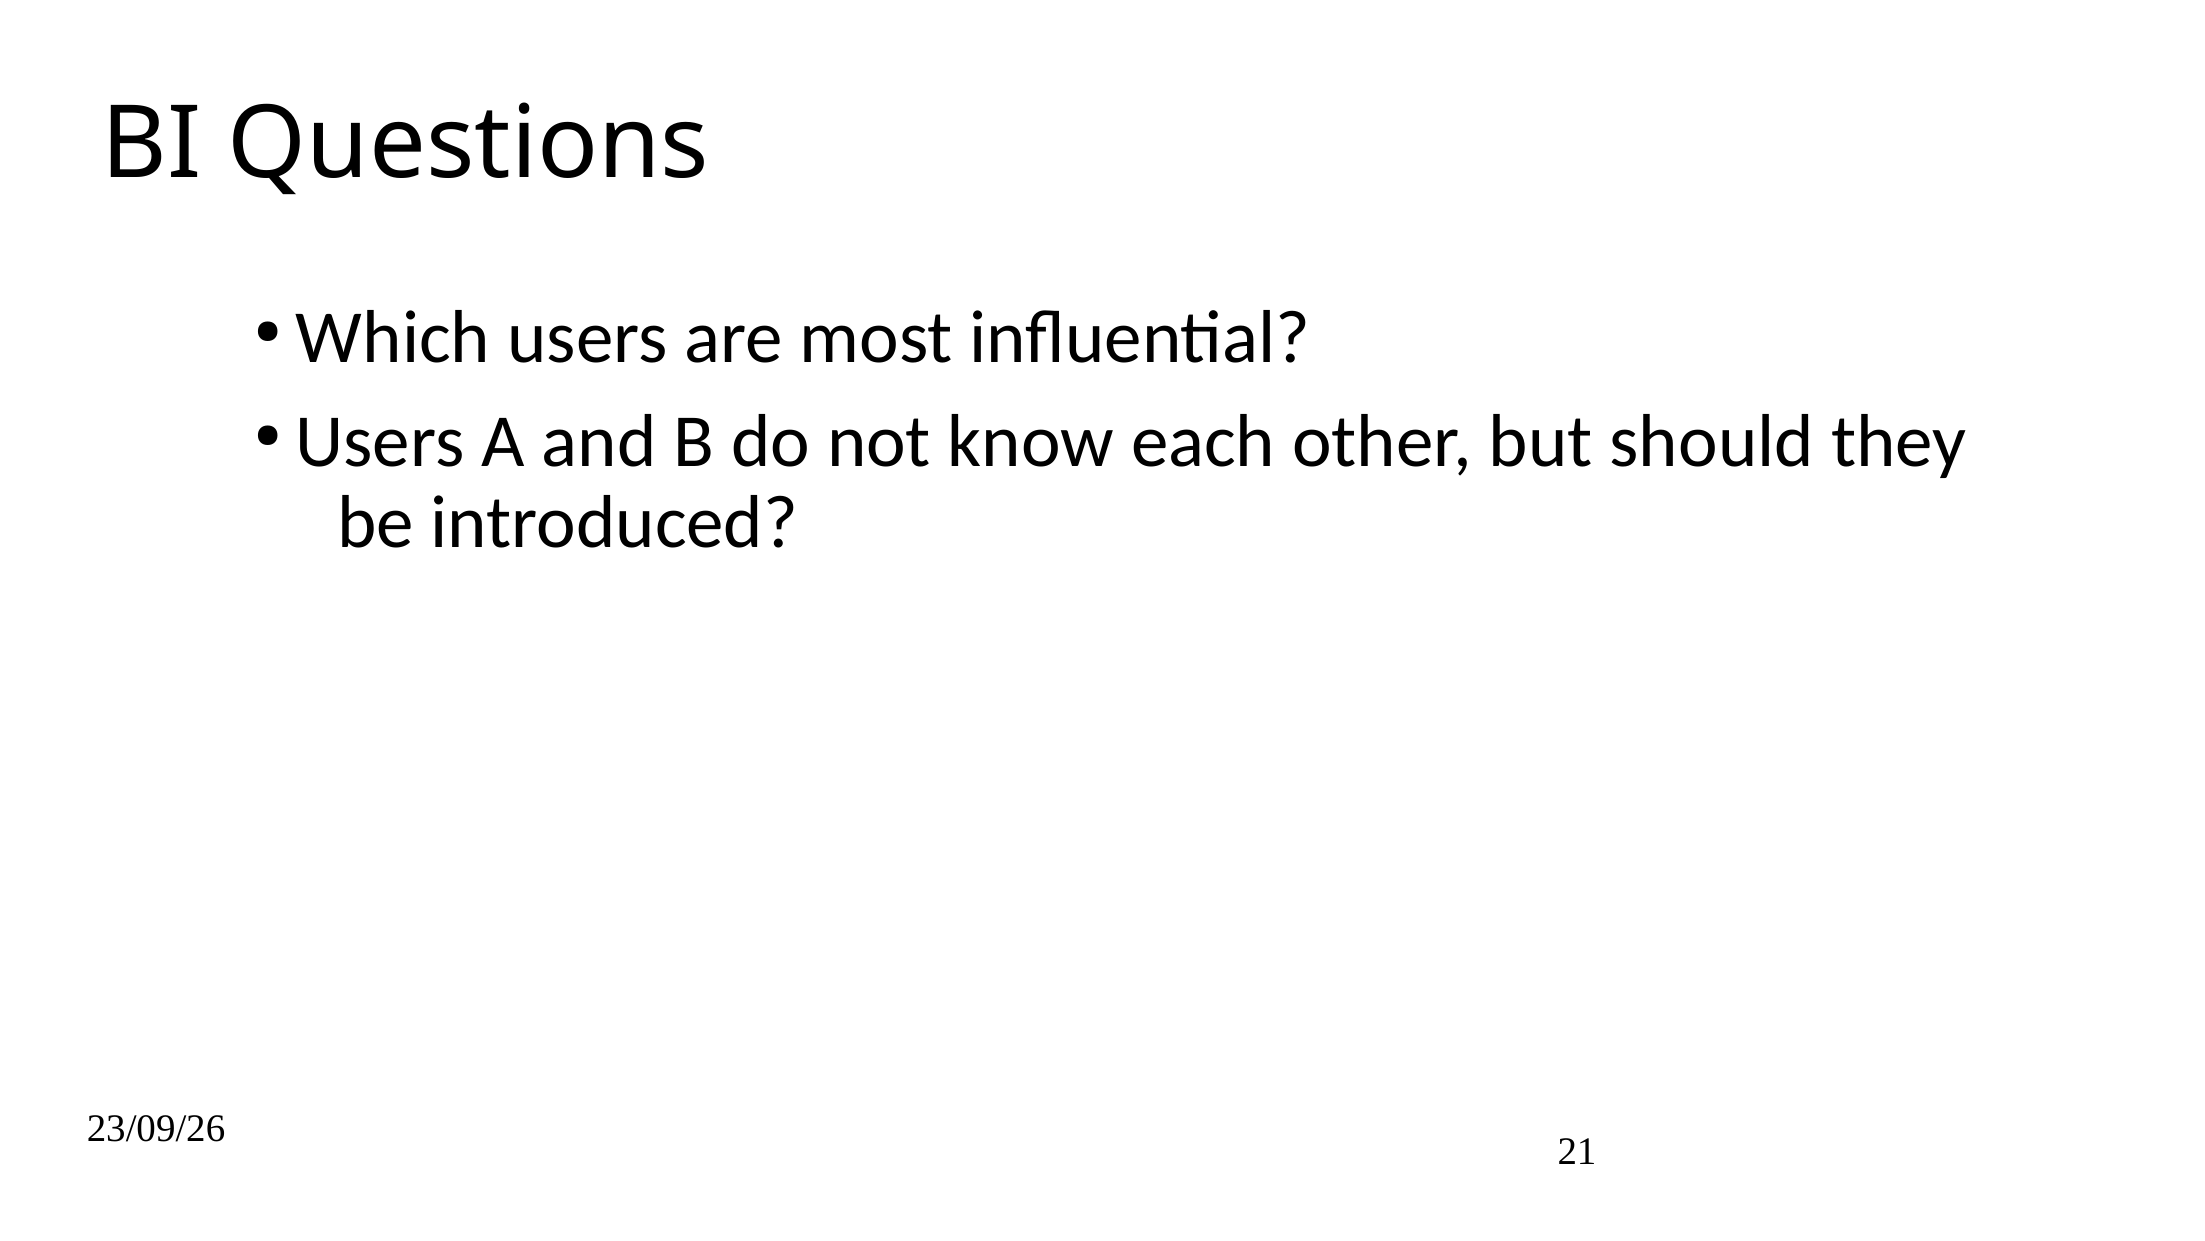

# BI Questions
Which users are most influential?
Users A and B do not know each other, but should they be introduced?